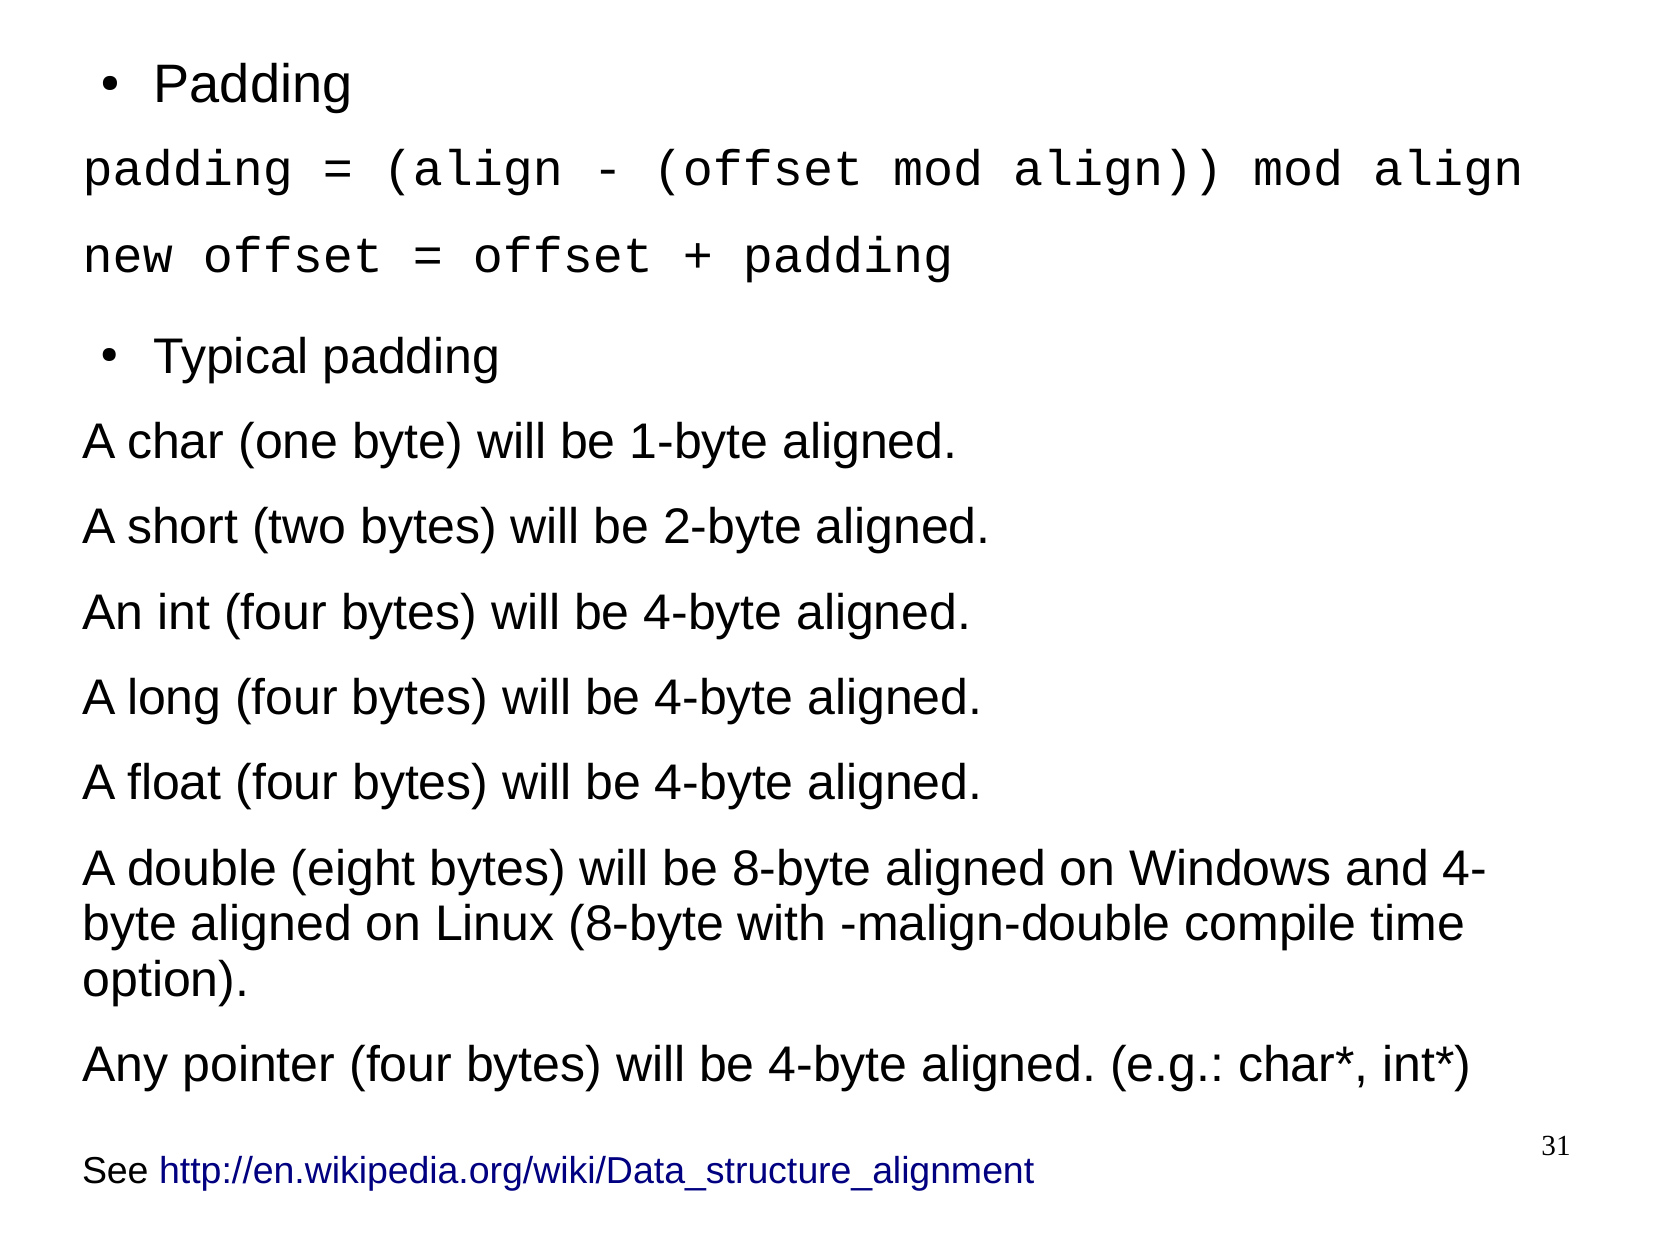

# Padding
padding = (align - (offset mod align)) mod align
new offset = offset + padding
Typical padding
A char (one byte) will be 1-byte aligned.
A short (two bytes) will be 2-byte aligned.
An int (four bytes) will be 4-byte aligned.
A long (four bytes) will be 4-byte aligned.
A float (four bytes) will be 4-byte aligned.
A double (eight bytes) will be 8-byte aligned on Windows and 4-byte aligned on Linux (8-byte with -malign-double compile time option).
Any pointer (four bytes) will be 4-byte aligned. (e.g.: char*, int*)
31
See http://en.wikipedia.org/wiki/Data_structure_alignment